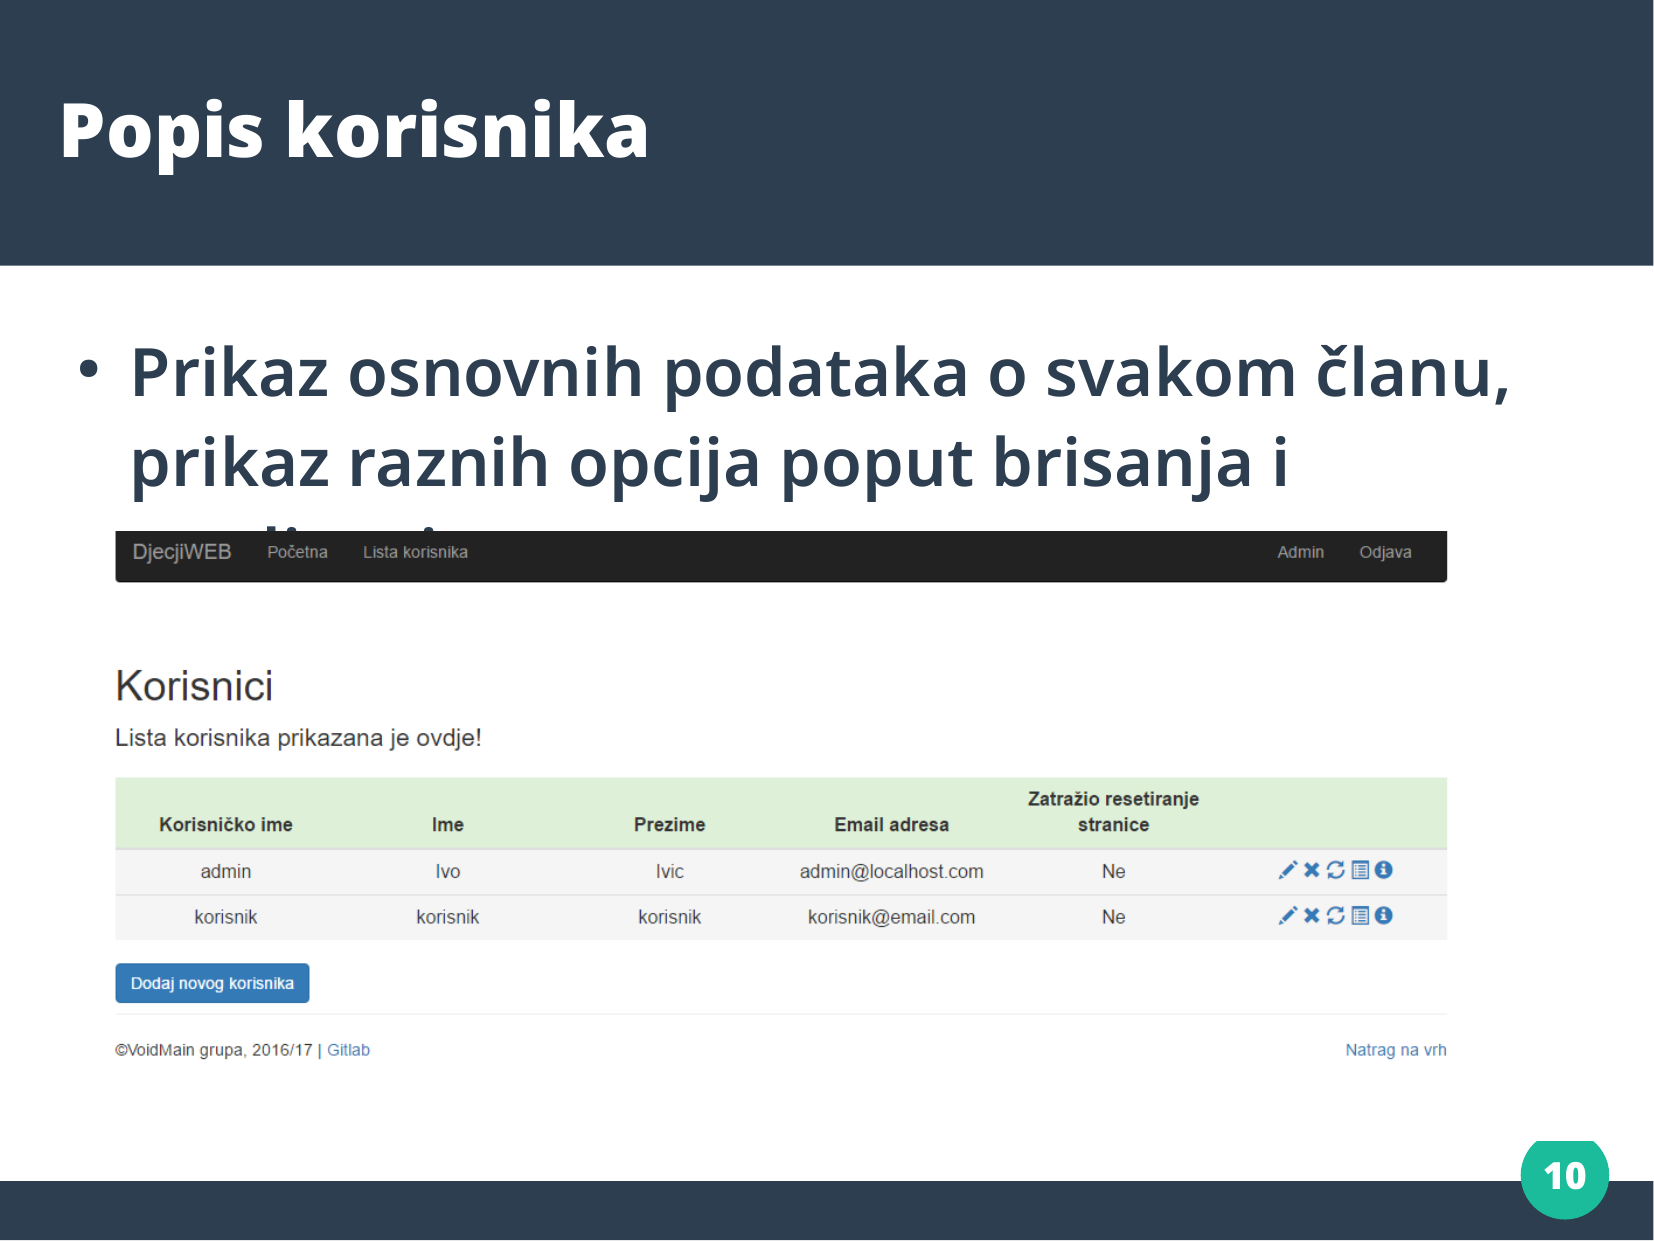

# Popis korisnika
Prikaz osnovnih podataka o svakom članu, prikaz raznih opcija poput brisanja i uređivanja
10